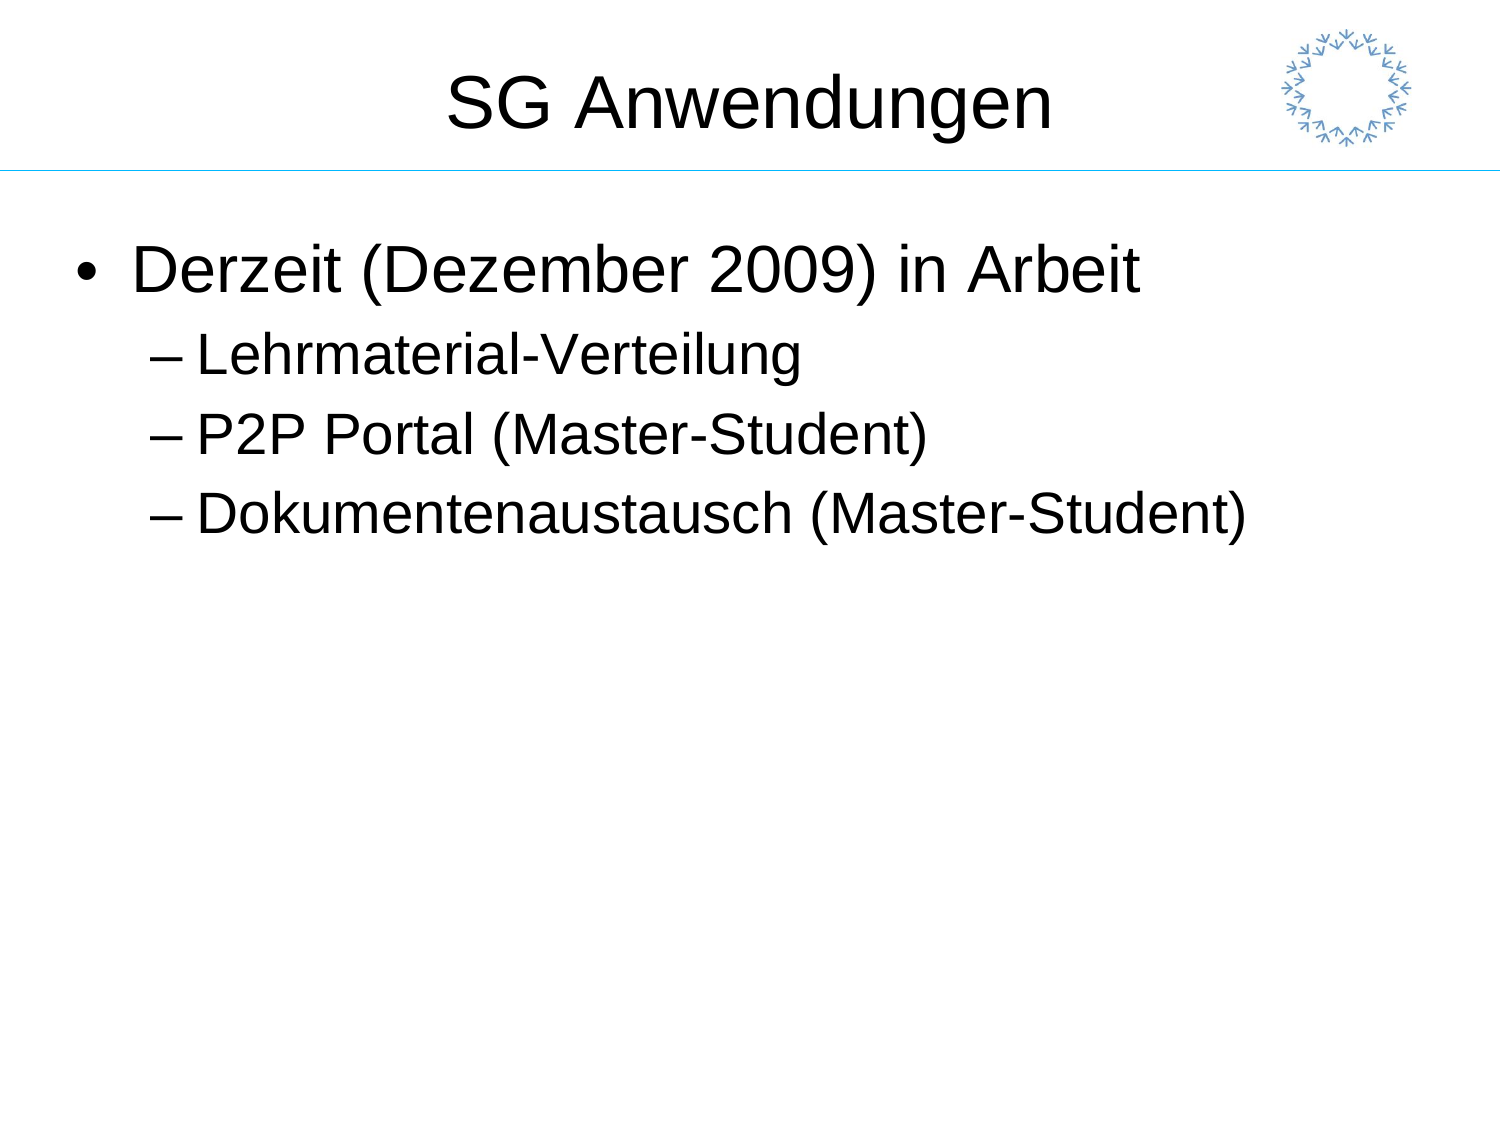

# SG Anwendungen
Derzeit (Dezember 2009) in Arbeit
Lehrmaterial-Verteilung
P2P Portal (Master-Student)
Dokumentenaustausch (Master-Student)